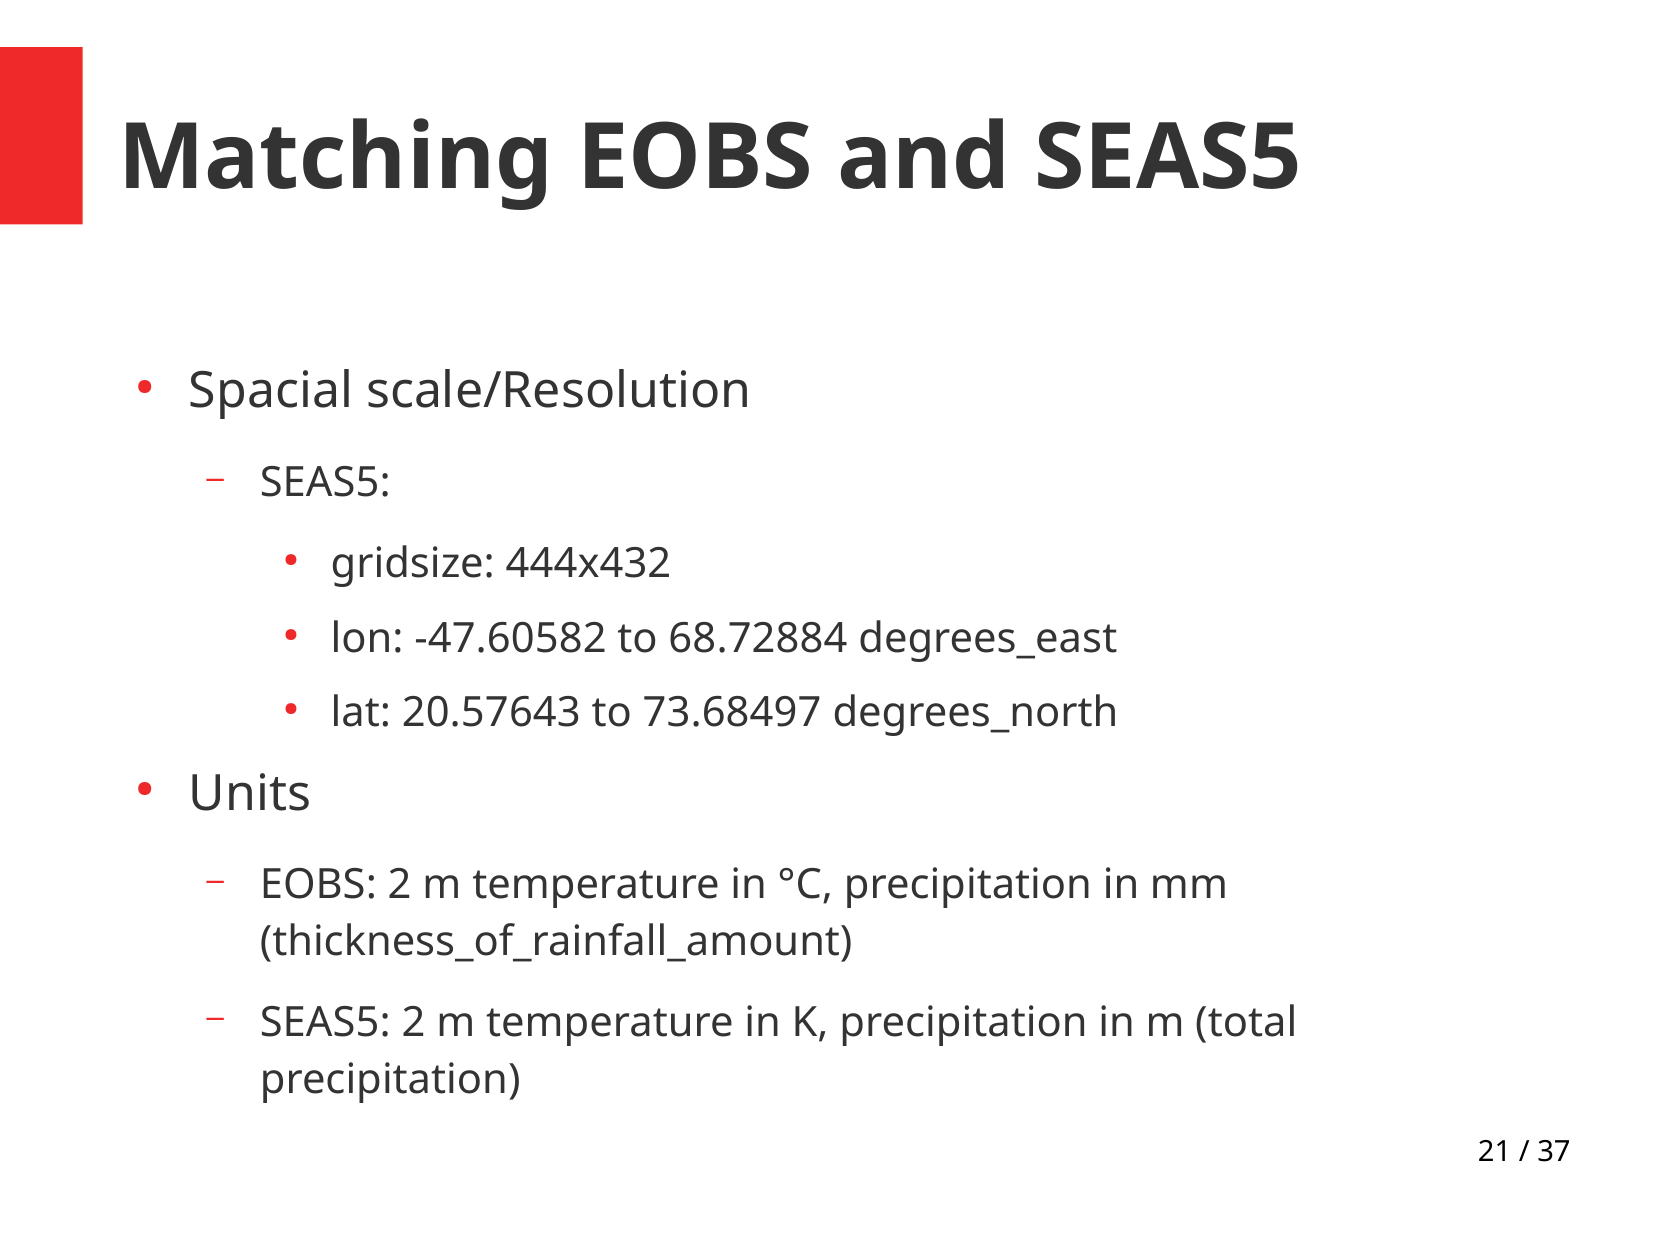

# Matching EOBS and SEAS5
Spacial scale/Resolution
SEAS5:
gridsize: 444x432
lon: -47.60582 to 68.72884 degrees_east
lat: 20.57643 to 73.68497 degrees_north
Units
EOBS: 2 m temperature in °C, precipitation in mm (thickness_of_rainfall_amount)
SEAS5: 2 m temperature in K, precipitation in m (total precipitation)
21